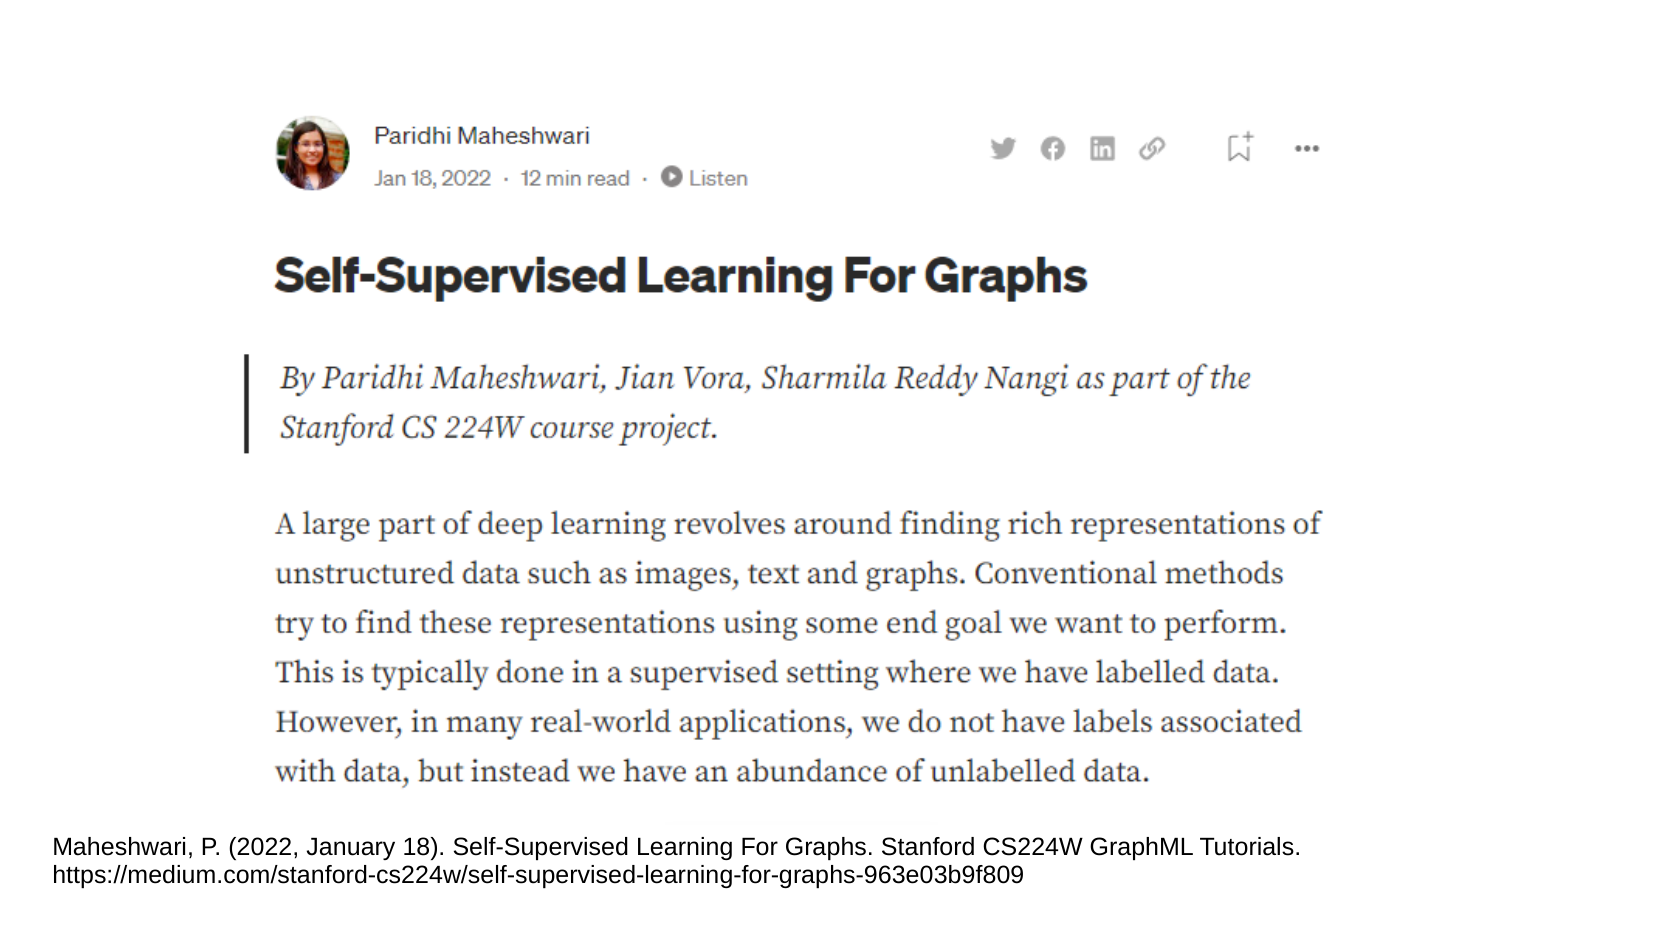

Maheshwari, P. (2022, January 18). Self-Supervised Learning For Graphs. Stanford CS224W GraphML Tutorials. https://medium.com/stanford-cs224w/self-supervised-learning-for-graphs-963e03b9f809